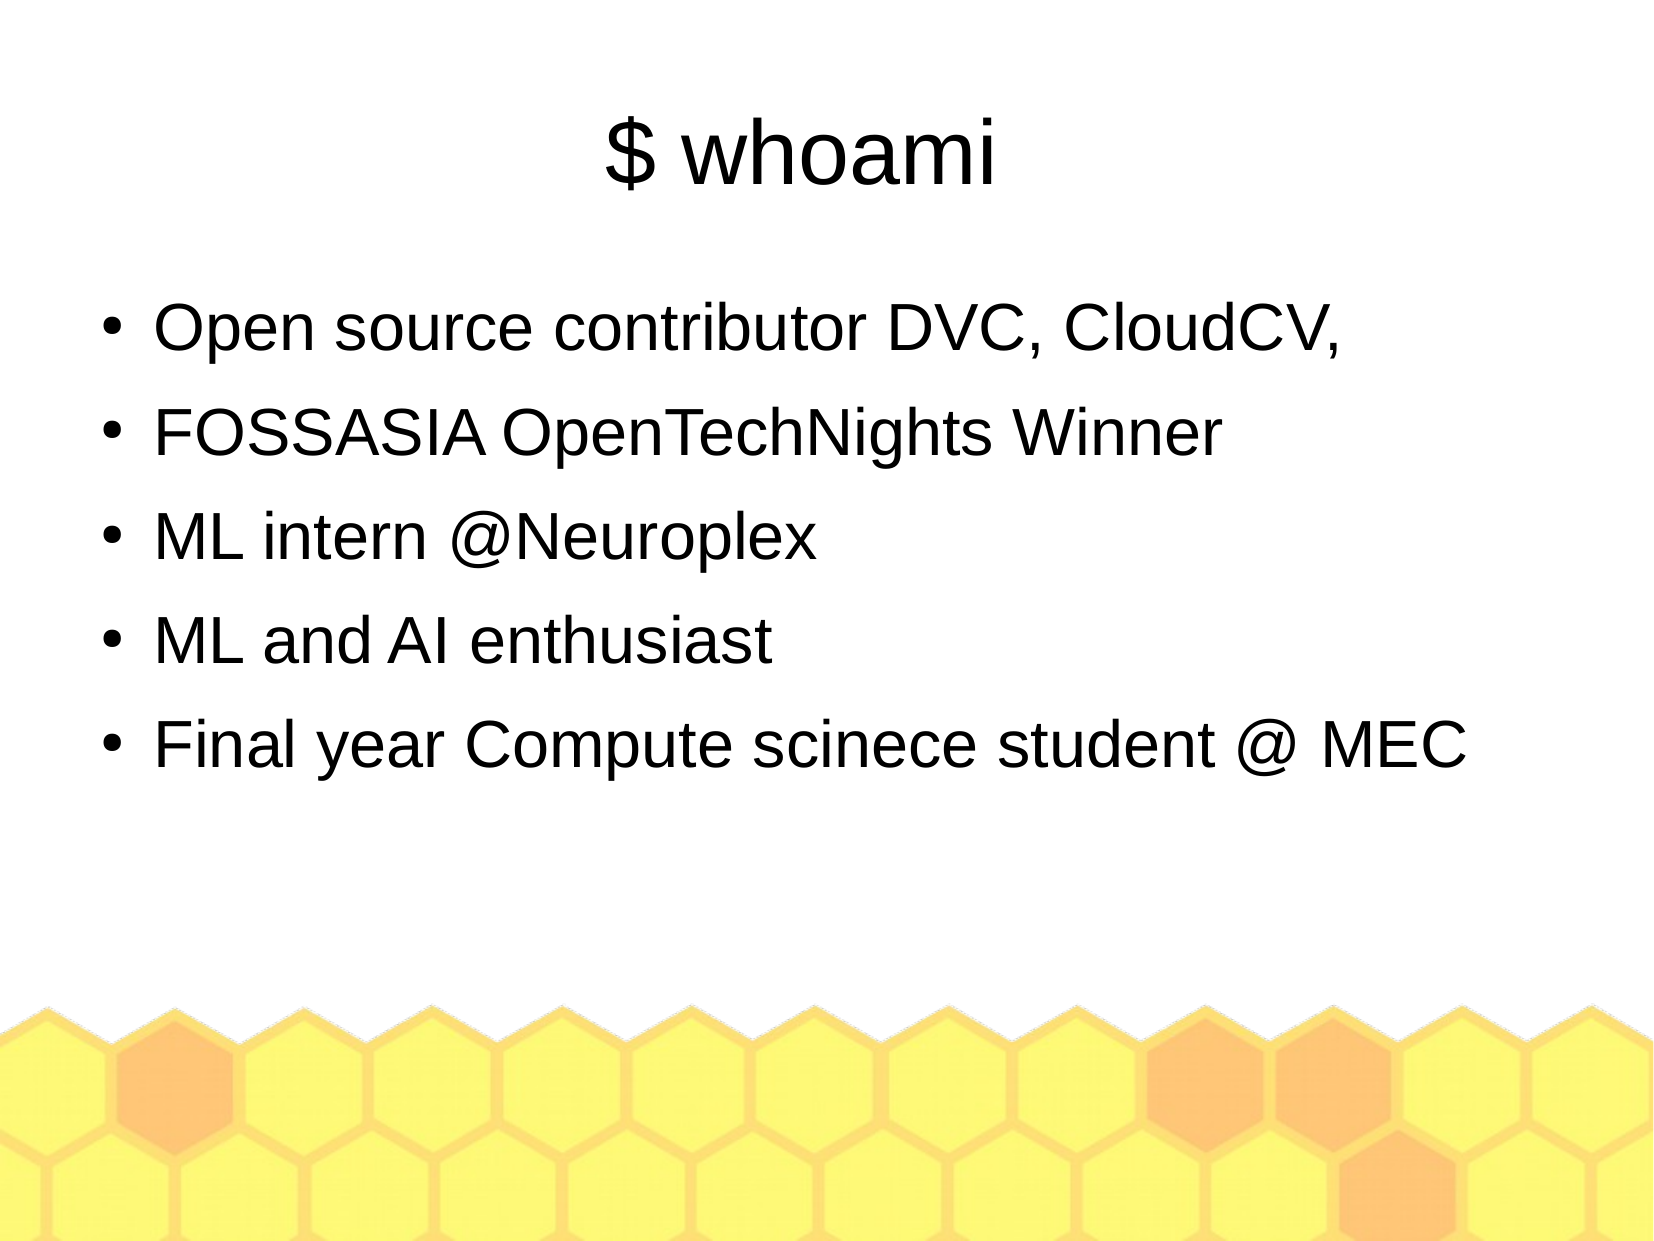

# $ whoami
Open source contributor DVC, CloudCV,
FOSSASIA OpenTechNights Winner
ML intern @Neuroplex
ML and AI enthusiast
Final year Compute scinece student @ MEC